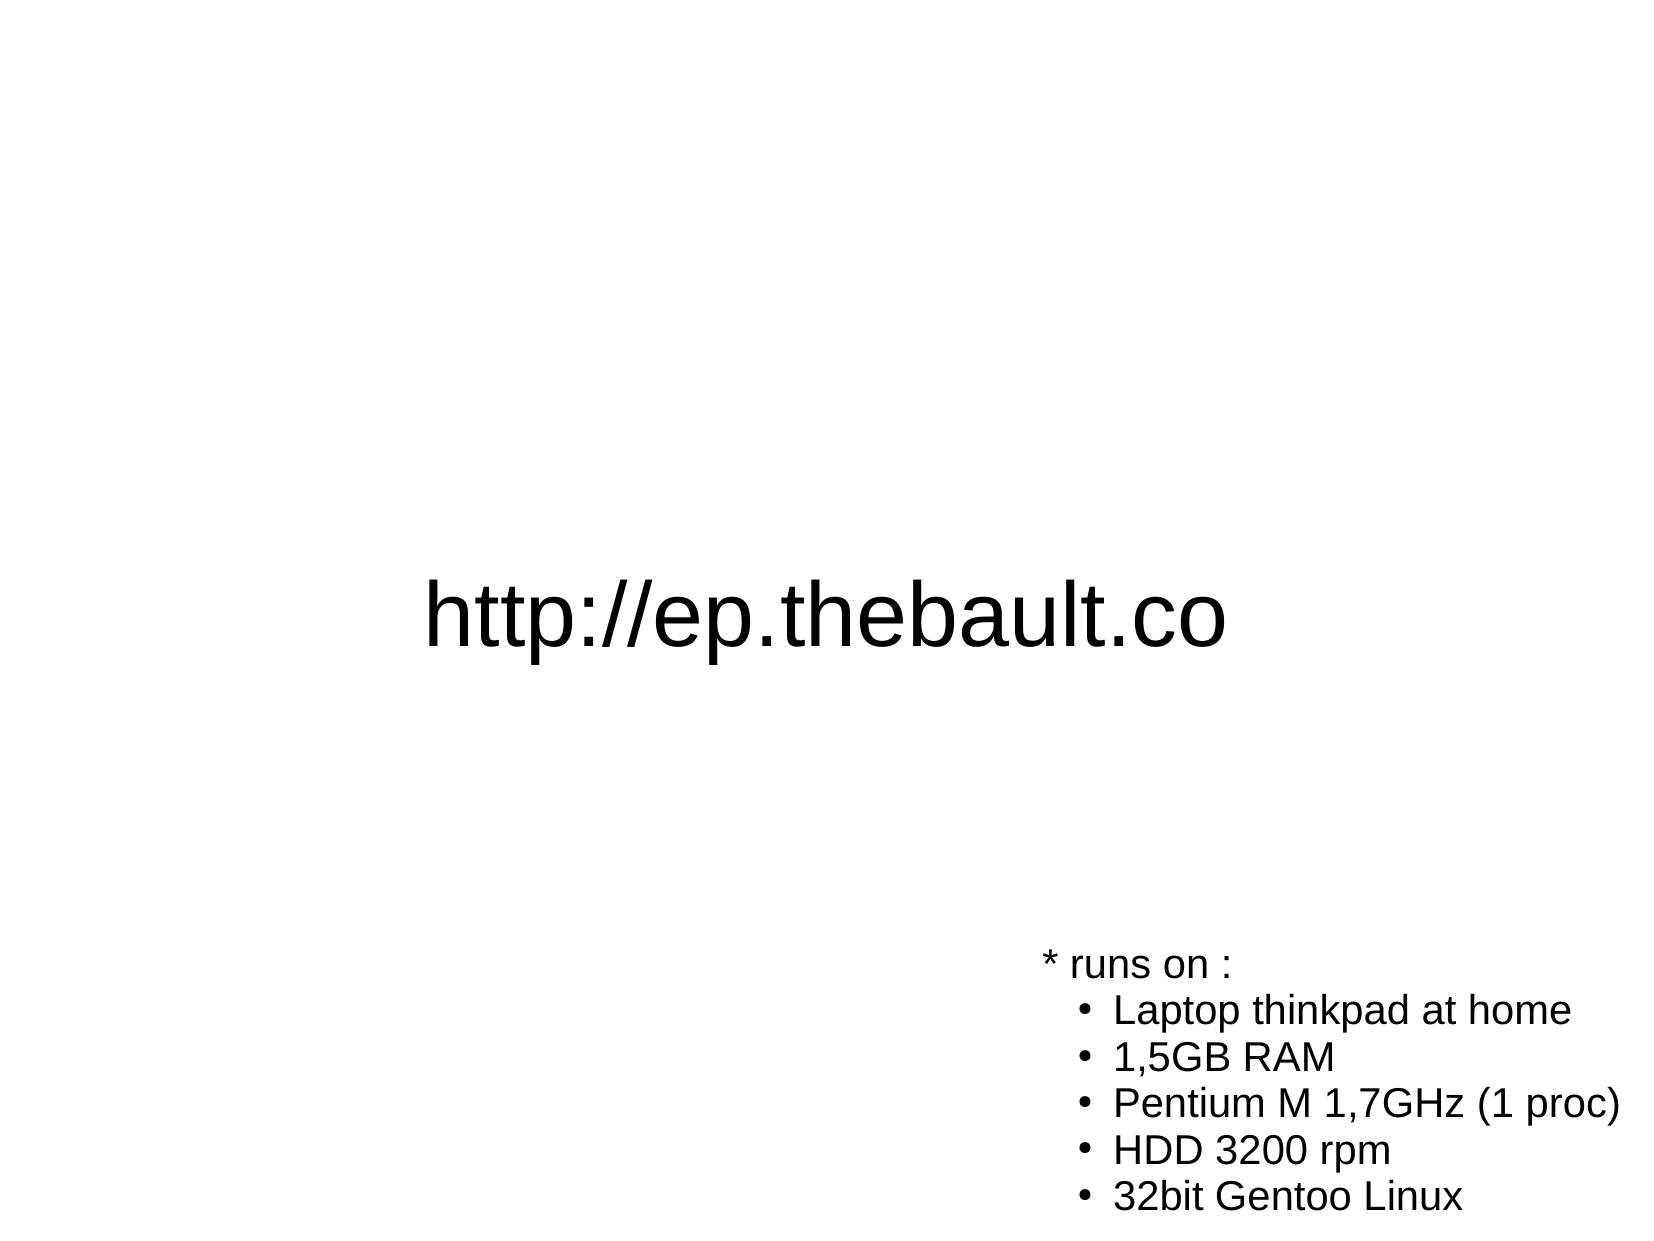

# http://ep.thebault.co
* runs on :
Laptop thinkpad at home
1,5GB RAM
Pentium M 1,7GHz (1 proc)
HDD 3200 rpm
32bit Gentoo Linux